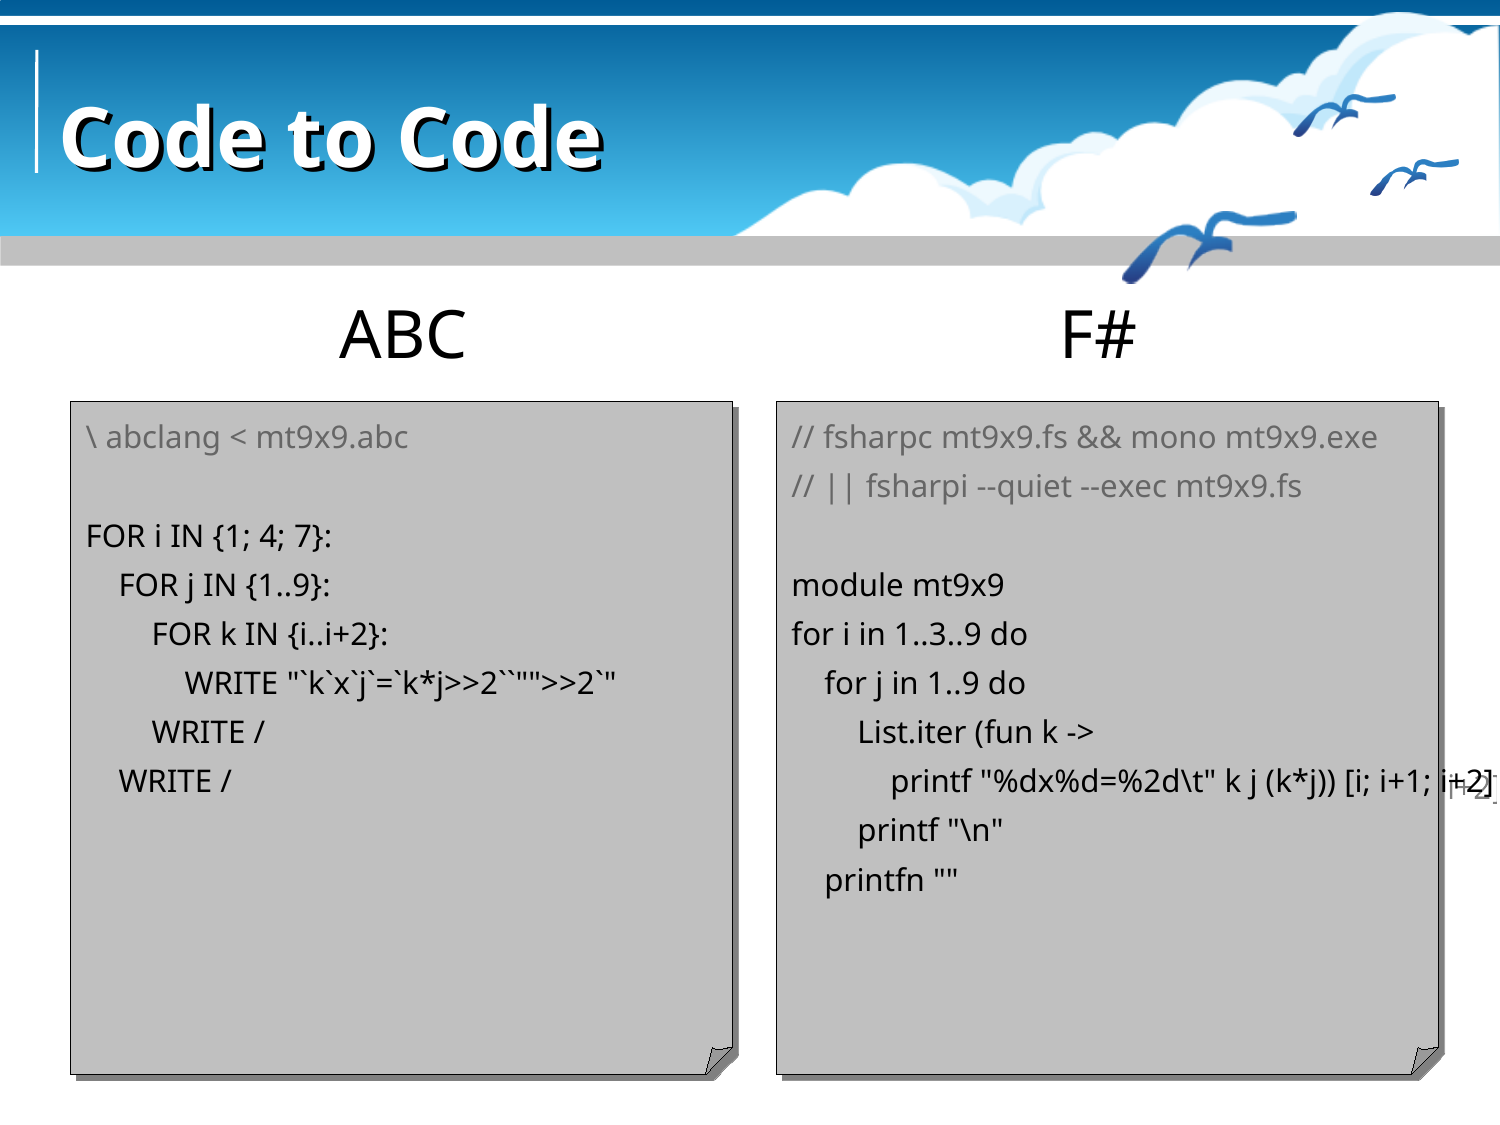

# Code to Code
F#
ABC
\ abclang < mt9x9.abc
FOR i IN {1; 4; 7}:
 FOR j IN {1..9}:
 FOR k IN {i..i+2}:
 WRITE "`k`x`j`=`k*j>>2``"">>2`"
 WRITE /
 WRITE /
// fsharpc mt9x9.fs && mono mt9x9.exe
// || fsharpi --quiet --exec mt9x9.fs
module mt9x9
for i in 1..3..9 do
 for j in 1..9 do
 List.iter (fun k ->
 printf "%dx%d=%2d\t" k j (k*j)) [i; i+1; i+2]
 printf "\n"
 printfn ""